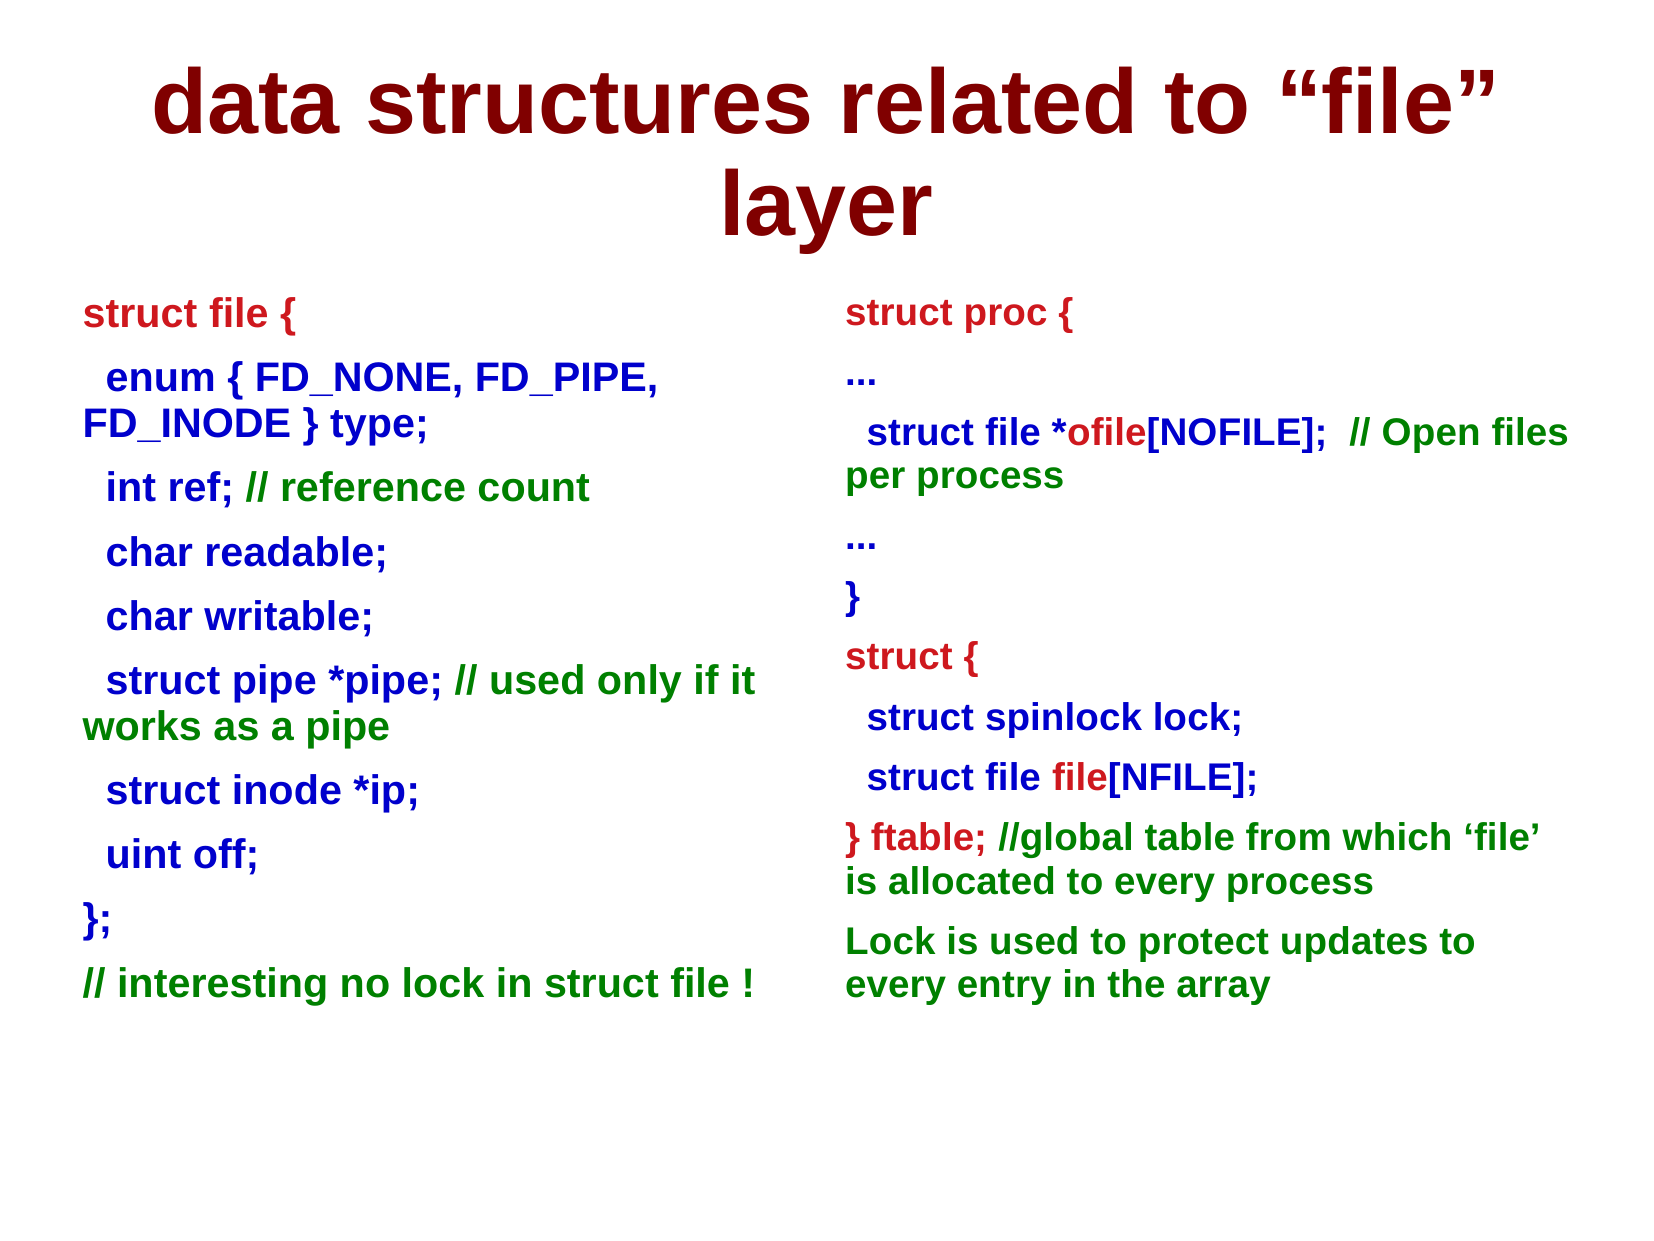

# data structures related to “file” layer
struct file {
 enum { FD_NONE, FD_PIPE, FD_INODE } type;
 int ref; // reference count
 char readable;
 char writable;
 struct pipe *pipe; // used only if it works as a pipe
 struct inode *ip;
 uint off;
};
// interesting no lock in struct file !
struct proc {
...
 struct file *ofile[NOFILE]; // Open files per process
...
}
struct {
 struct spinlock lock;
 struct file file[NFILE];
} ftable; //global table from which ‘file’ is allocated to every process
Lock is used to protect updates to every entry in the array